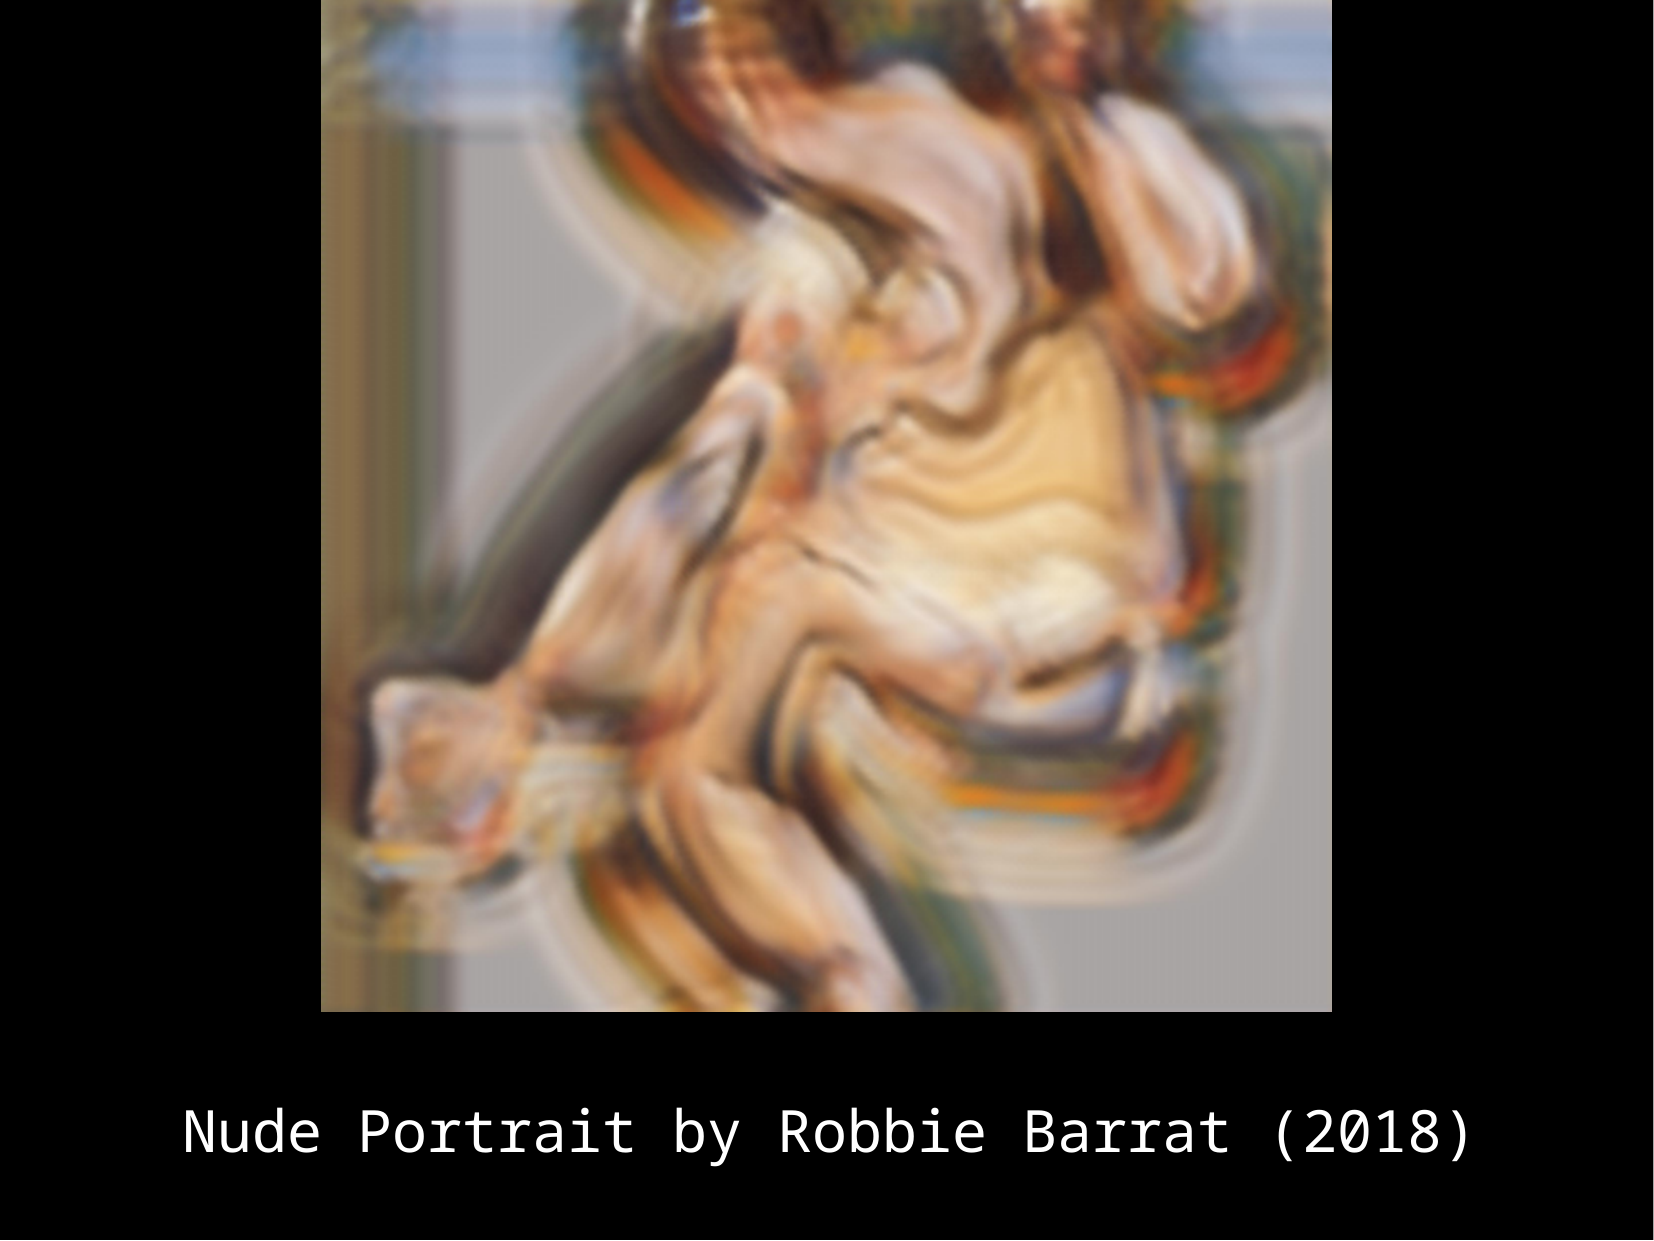

# Nude Portrait by Robbie Barrat (2018)
6